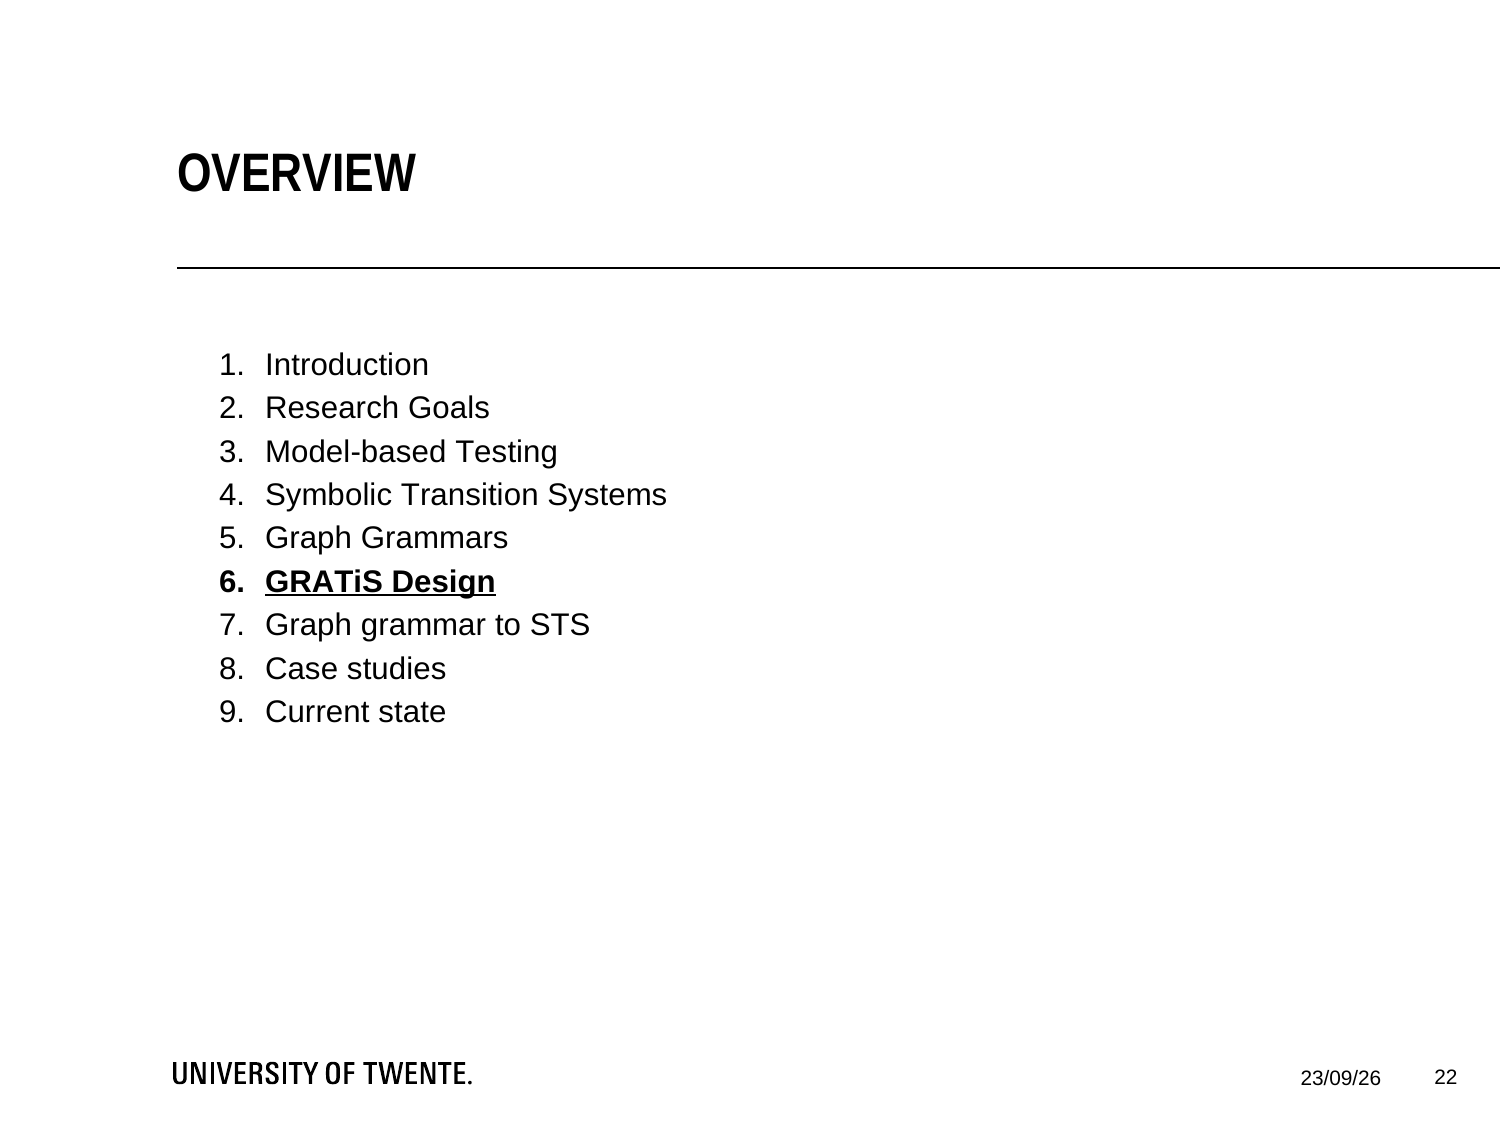

# OVERVIEW
Introduction
Research Goals
Model-based Testing
Symbolic Transition Systems
Graph Grammars
GRATiS Design
Graph grammar to STS
Case studies
Current state